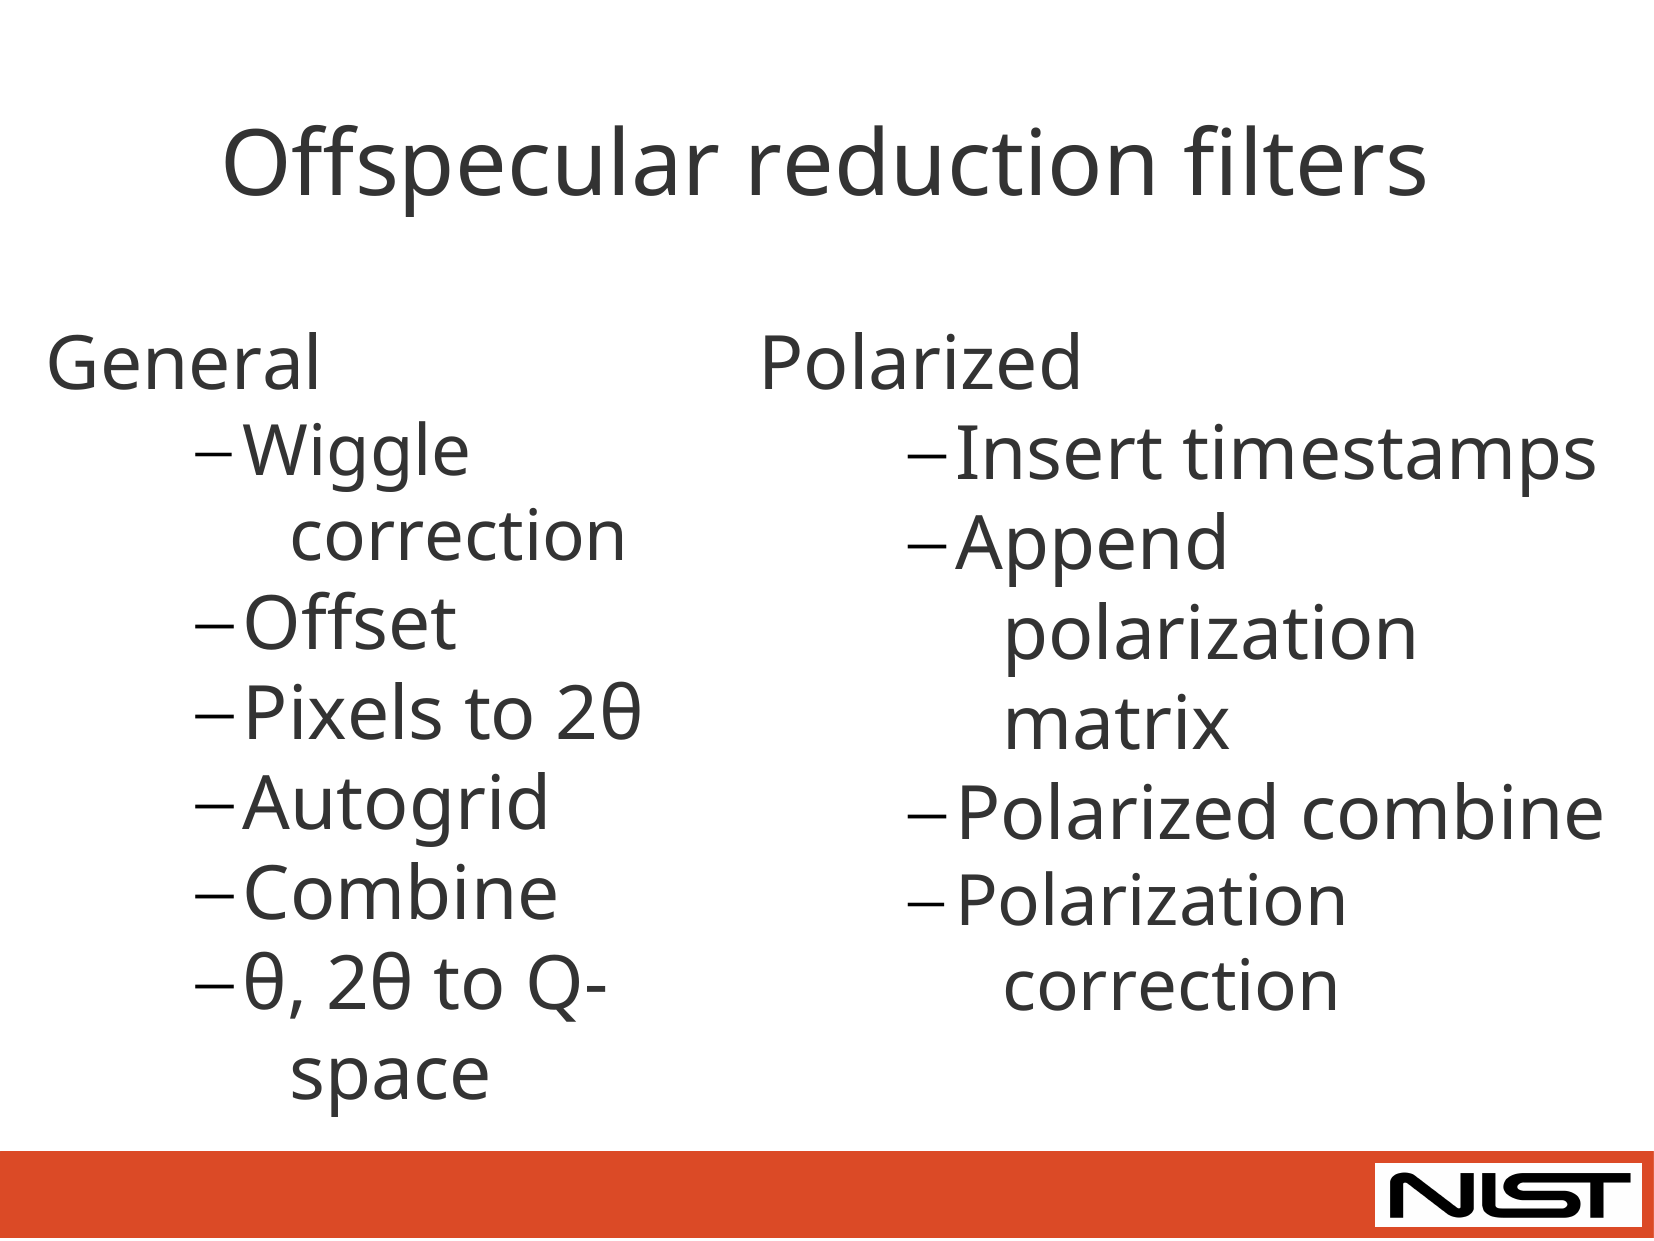

# Offspecular reduction filters
General
Wiggle correction
Offset
Pixels to 2θ
Autogrid
Combine
θ, 2θ to Q-space
Polarized
Insert timestamps
Append polarization matrix
Polarized combine
Polarization correction